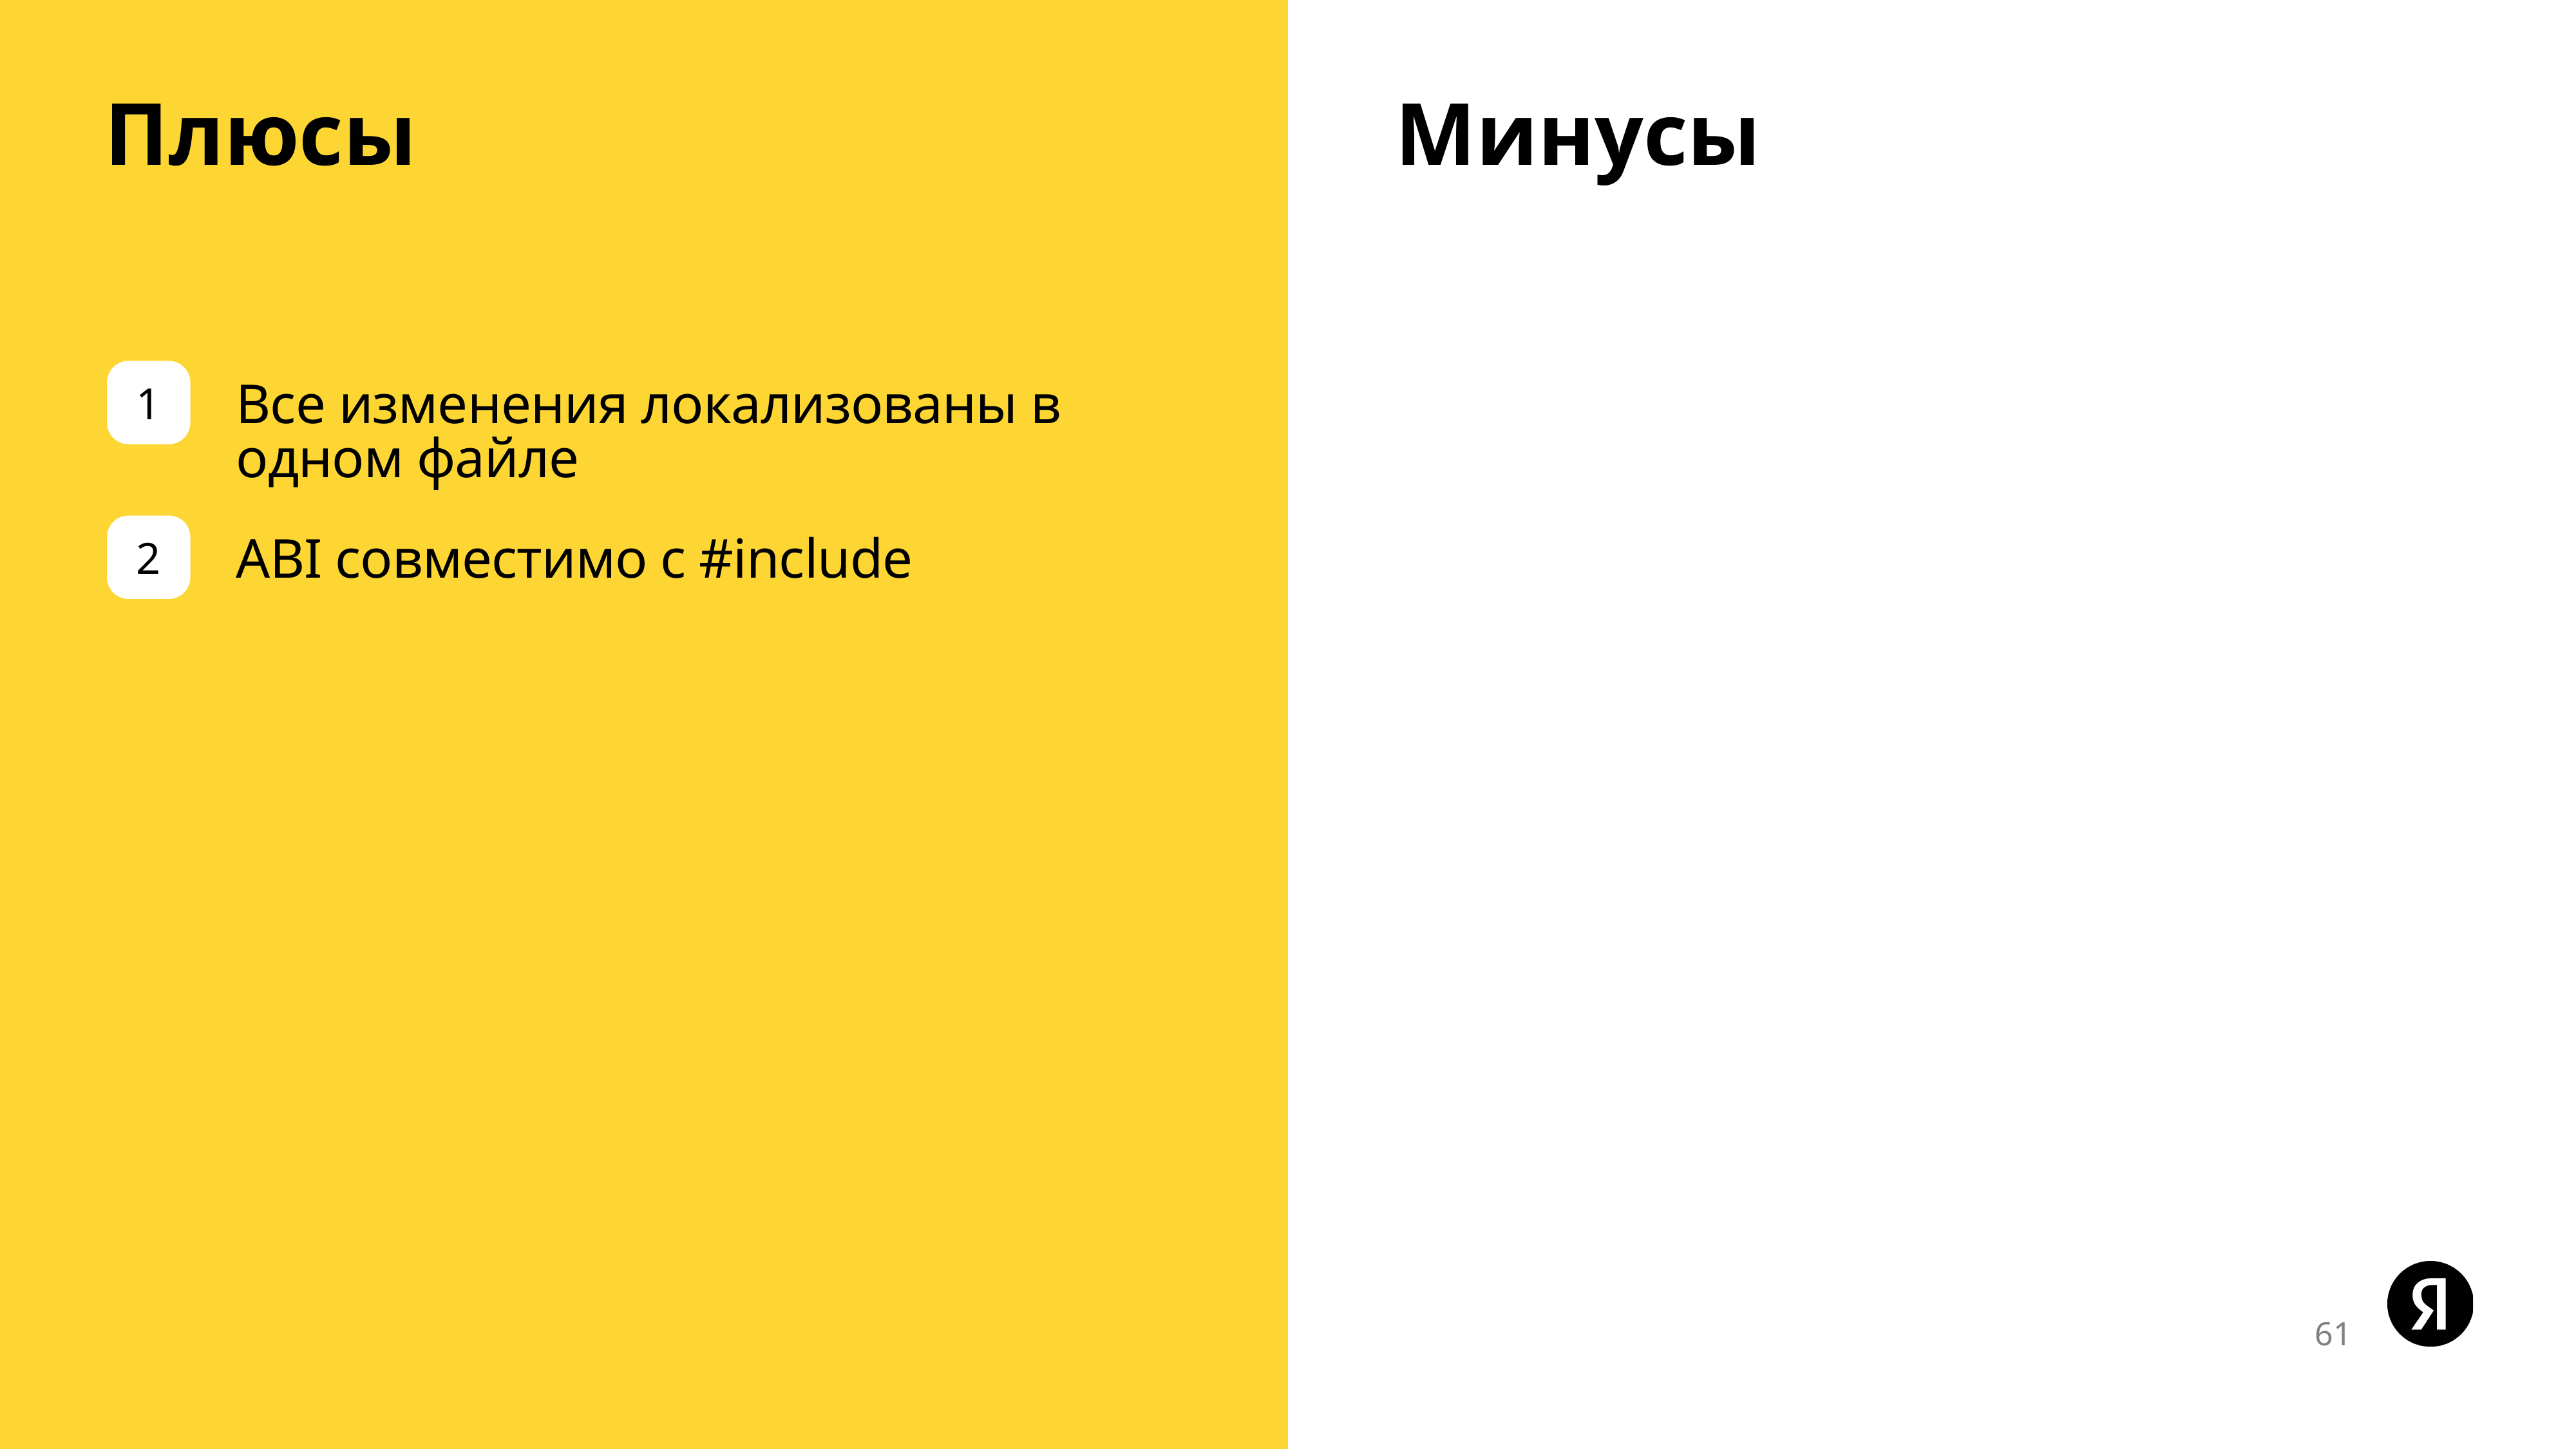

Плюсы
# Минусы
1
Все изменения локализованы в одном файле
2
ABI совместимо с #include
61